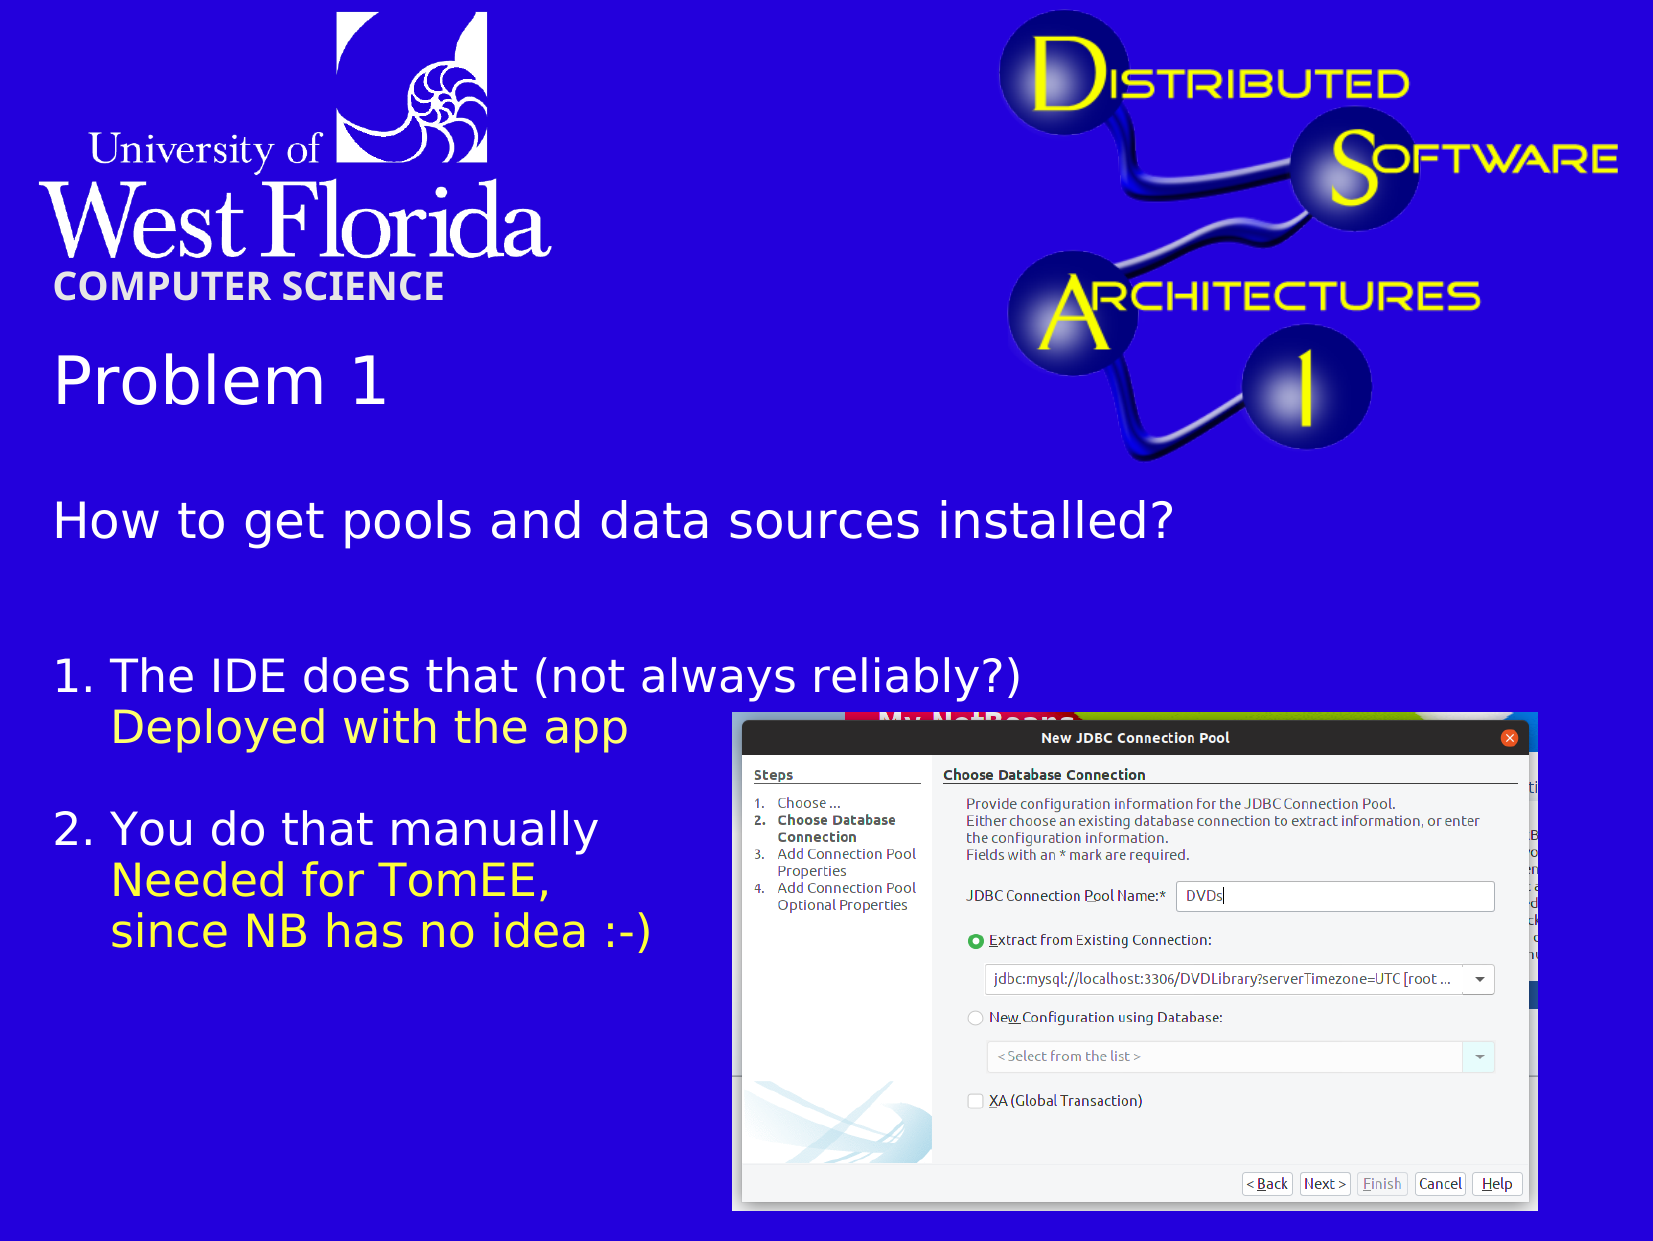

COMPUTER SCIENCE
Problem 1
How to get pools and data sources installed?
1. The IDE does that (not always reliably?)
 Deployed with the app
2. You do that manually
 Needed for TomEE,
 since NB has no idea :-)